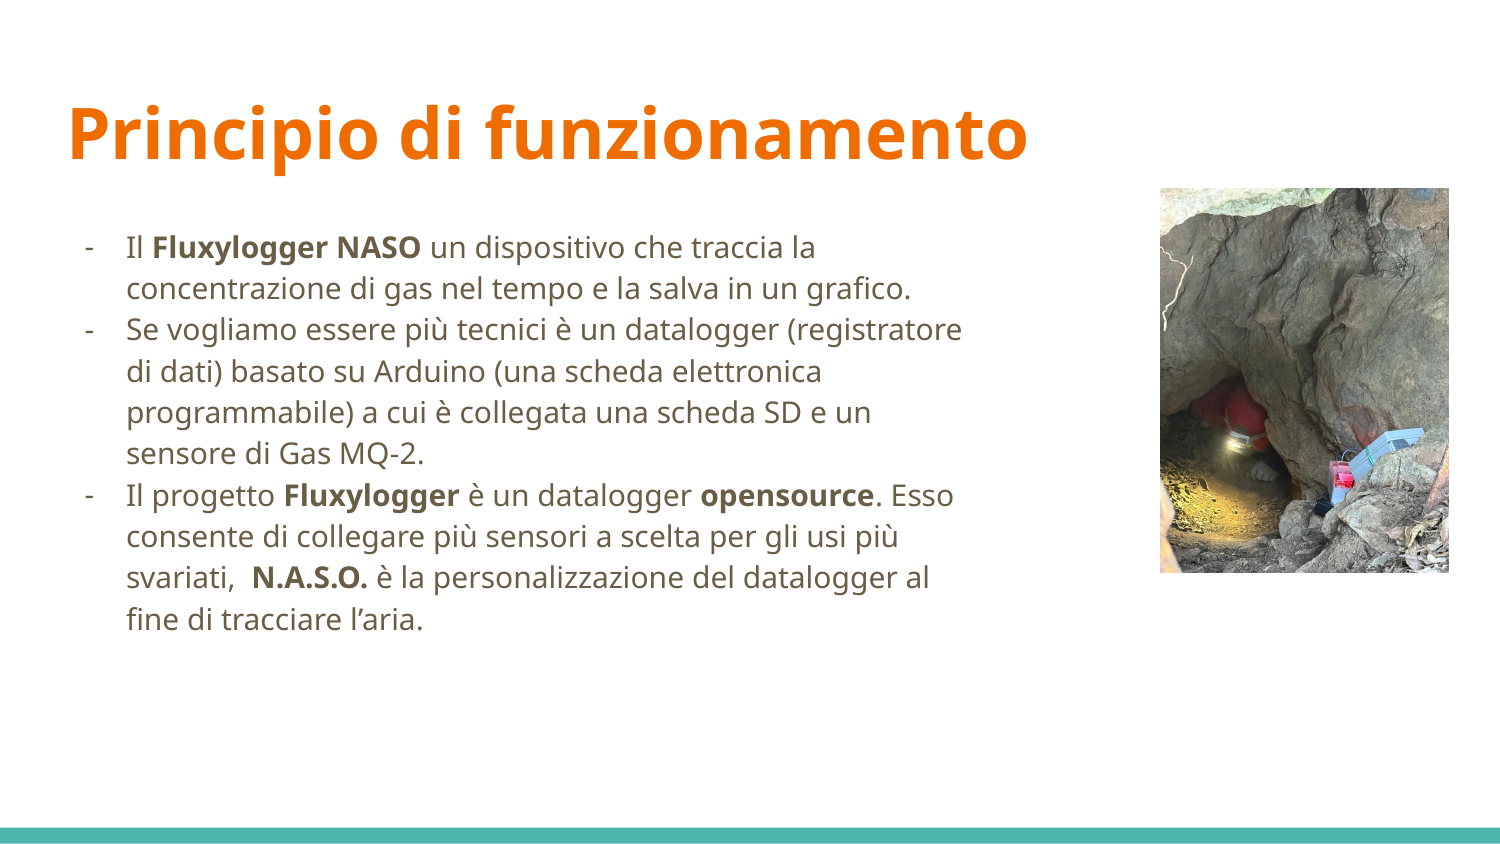

# Principio di funzionamento
Il Fluxylogger NASO un dispositivo che traccia la concentrazione di gas nel tempo e la salva in un grafico.
Se vogliamo essere più tecnici è un datalogger (registratore di dati) basato su Arduino (una scheda elettronica programmabile) a cui è collegata una scheda SD e un sensore di Gas MQ-2.
Il progetto Fluxylogger è un datalogger opensource. Esso consente di collegare più sensori a scelta per gli usi più svariati, N.A.S.O. è la personalizzazione del datalogger al fine di tracciare l’aria.